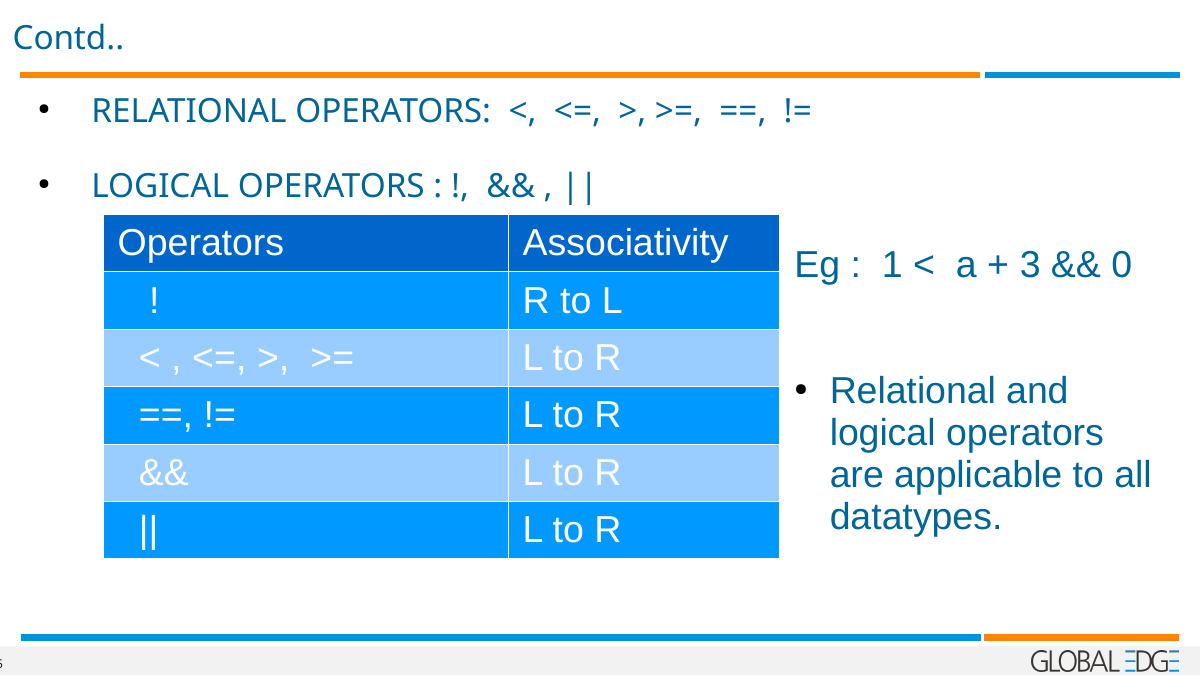

# Contd..
RELATIONAL OPERATORS: <, <=, >, >=, ==, !=
LOGICAL OPERATORS : !, && , ||
| Operators | Associativity |
| --- | --- |
| ! | R to L |
| < , <=, >, >= | L to R |
| ==, != | L to R |
| && | L to R |
| || | L to R |
Eg : 1 < a + 3 && 0
Relational and logical operators are applicable to all datatypes.